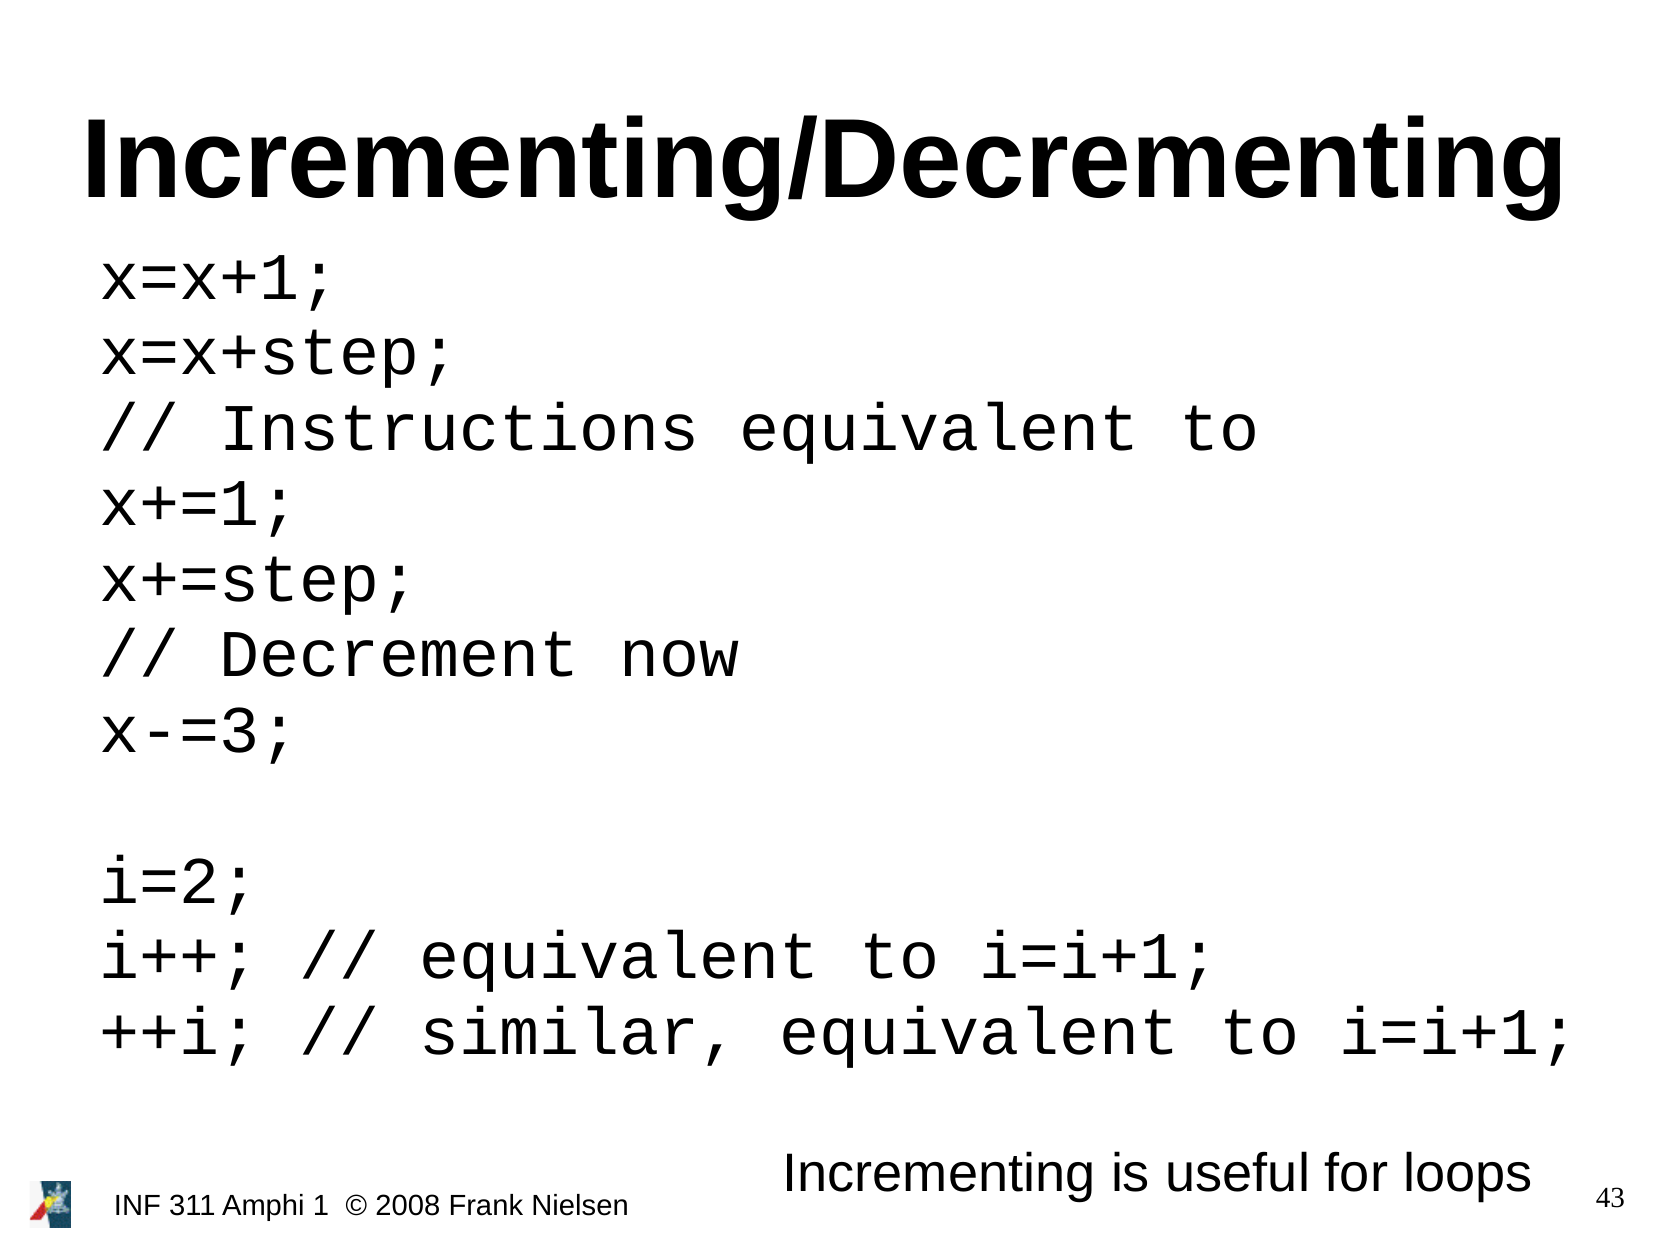

Incrementing/Decrementing
x=x+1;
x=x+step;
// Instructions equivalent to
x+=1;
x+=step;
// Decrement now
x-=3;
i=2;
i++; // equivalent to i=i+1;
++i; // similar, equivalent to i=i+1;
Incrementing is useful for loops
43